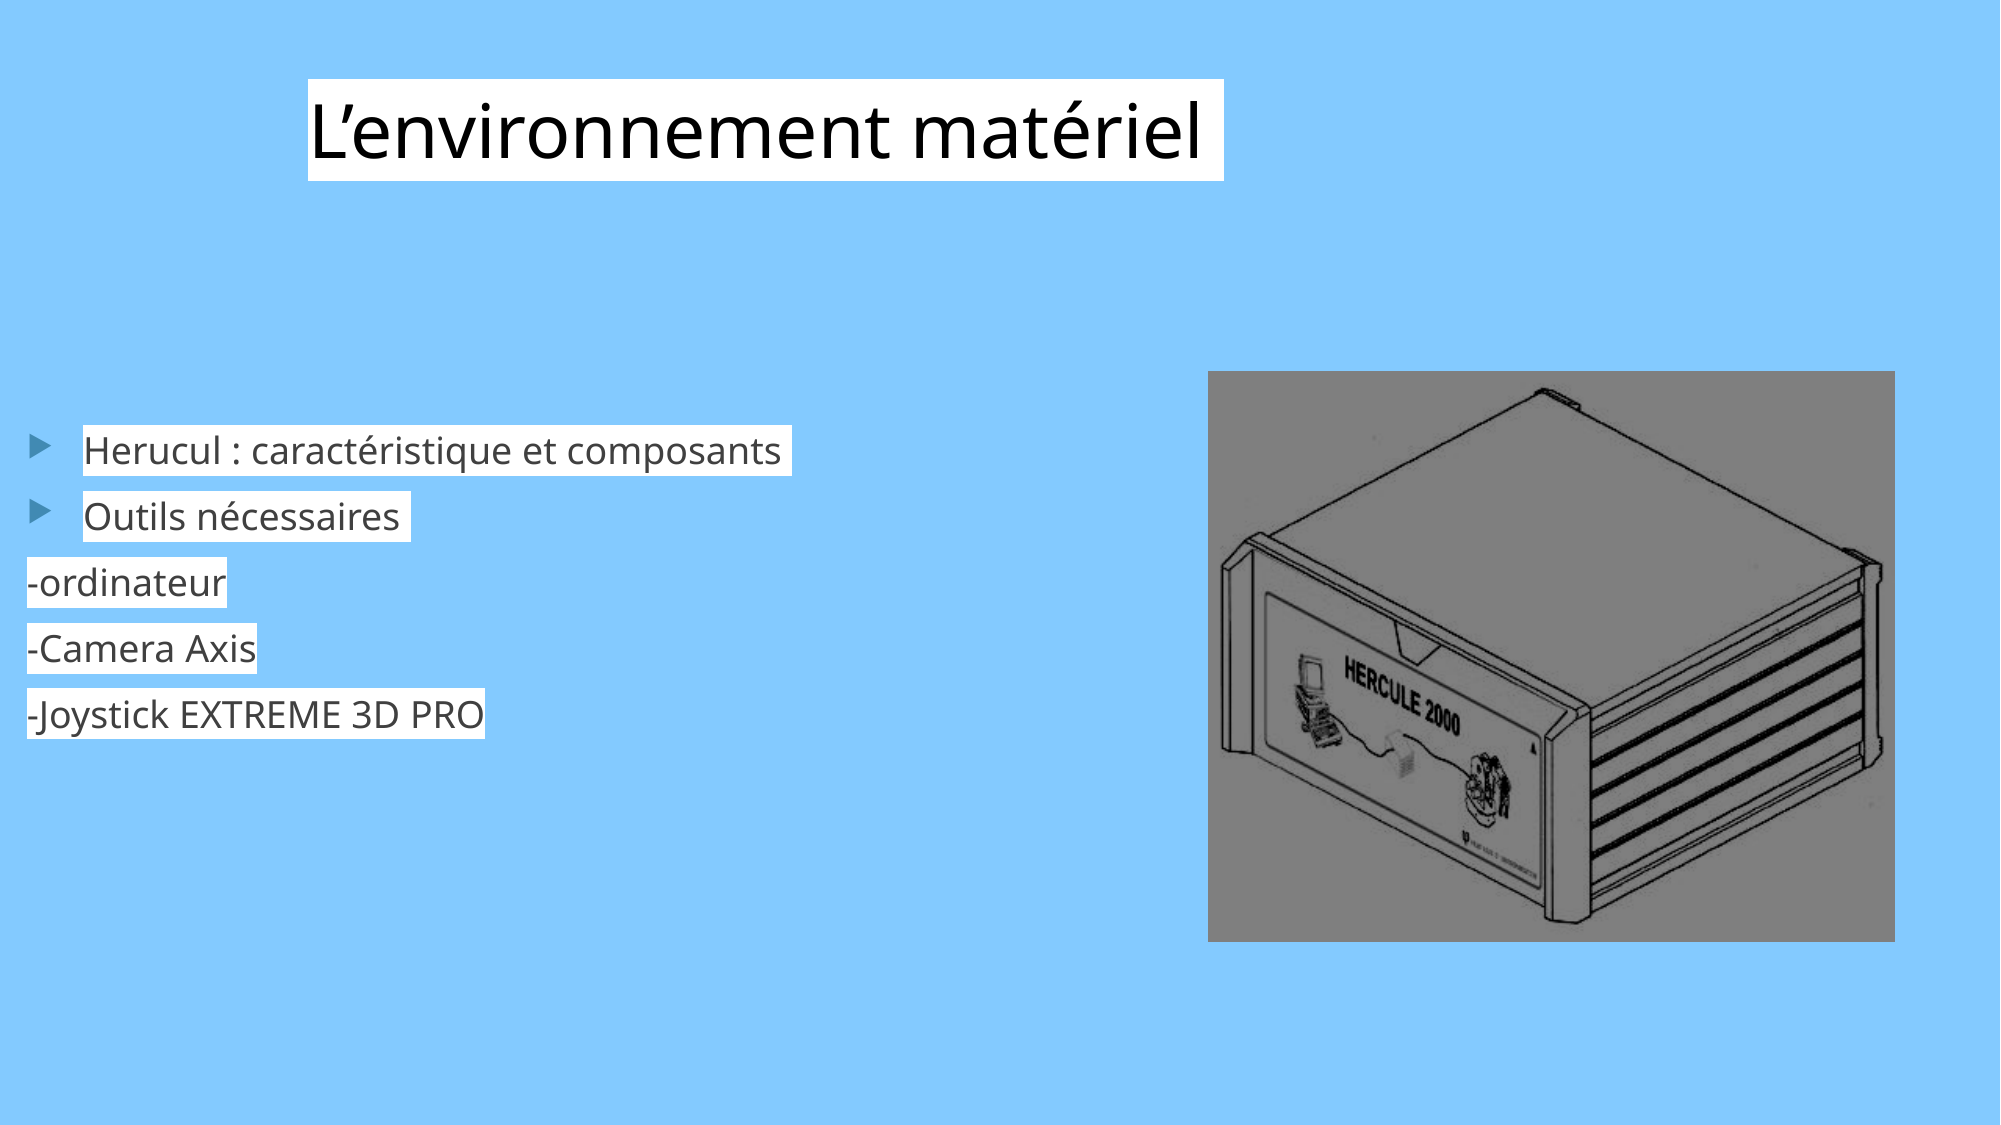

# L’environnement matériel
Herucul : caractéristique et composants
Outils nécessaires
-ordinateur
-Camera Axis
-Joystick EXTREME 3D PRO